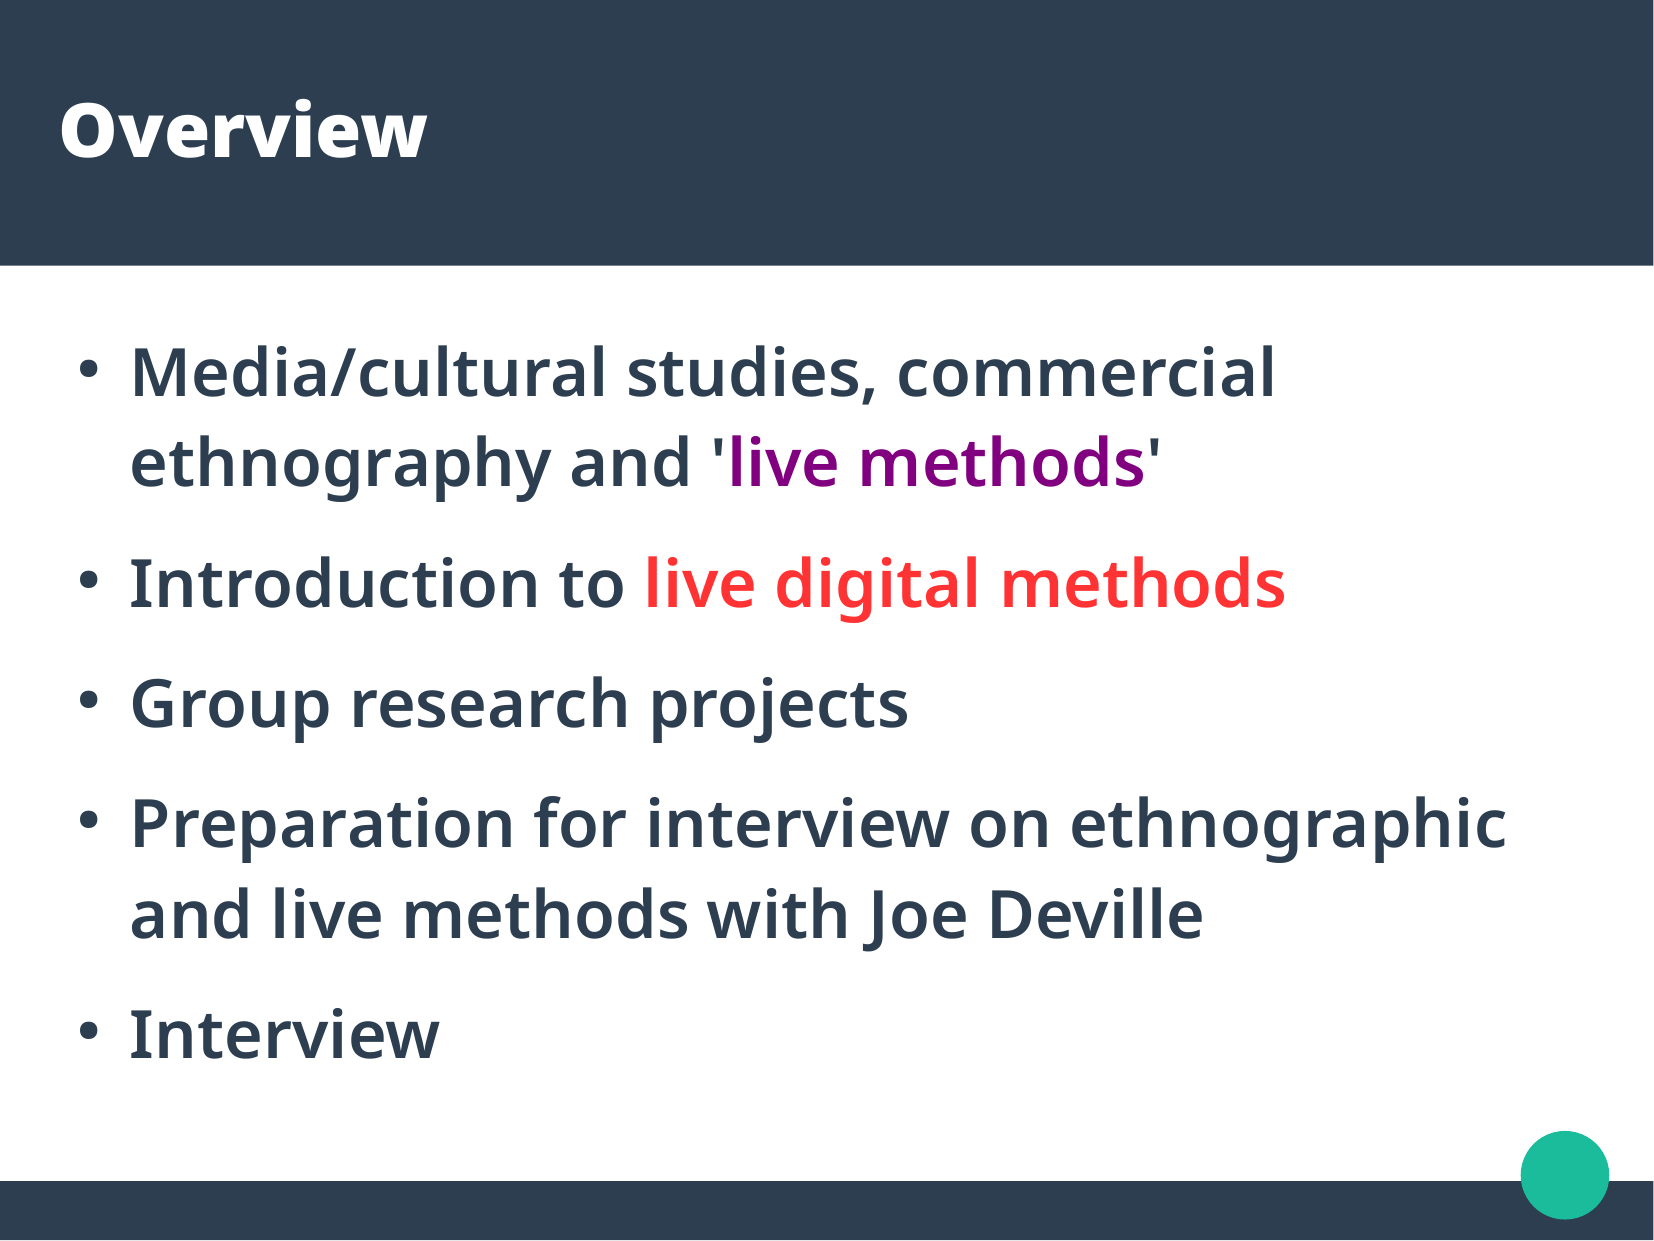

# Overview
Media/cultural studies, commercial ethnography and 'live methods'
Introduction to live digital methods
Group research projects
Preparation for interview on ethnographic and live methods with Joe Deville
Interview